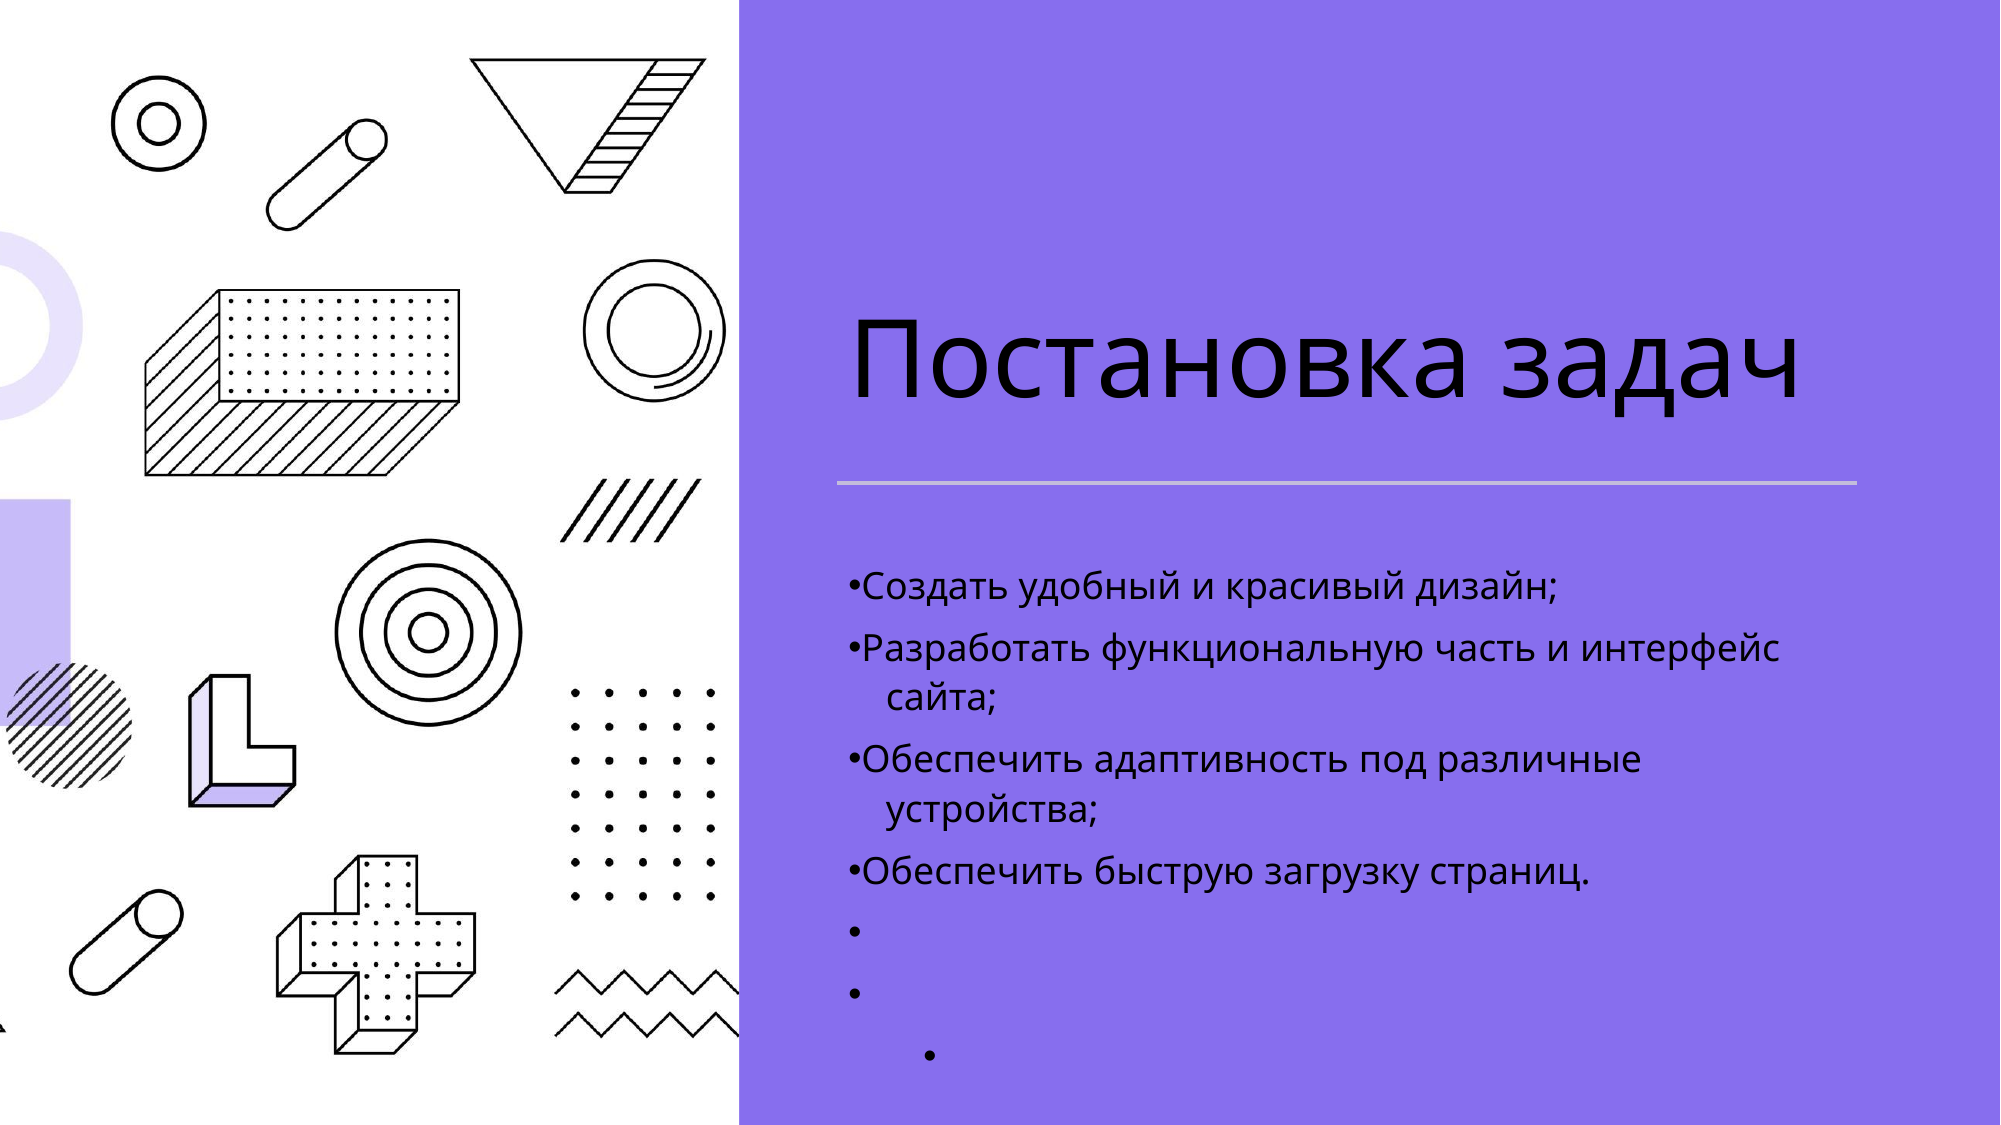

# Постановка задач
​Создать удобный и красивый дизайн;
Разработать функциональную часть и интерфейс сайта;
Обеспечить адаптивность под различные устройства;
Обеспечить быструю загрузку страниц.